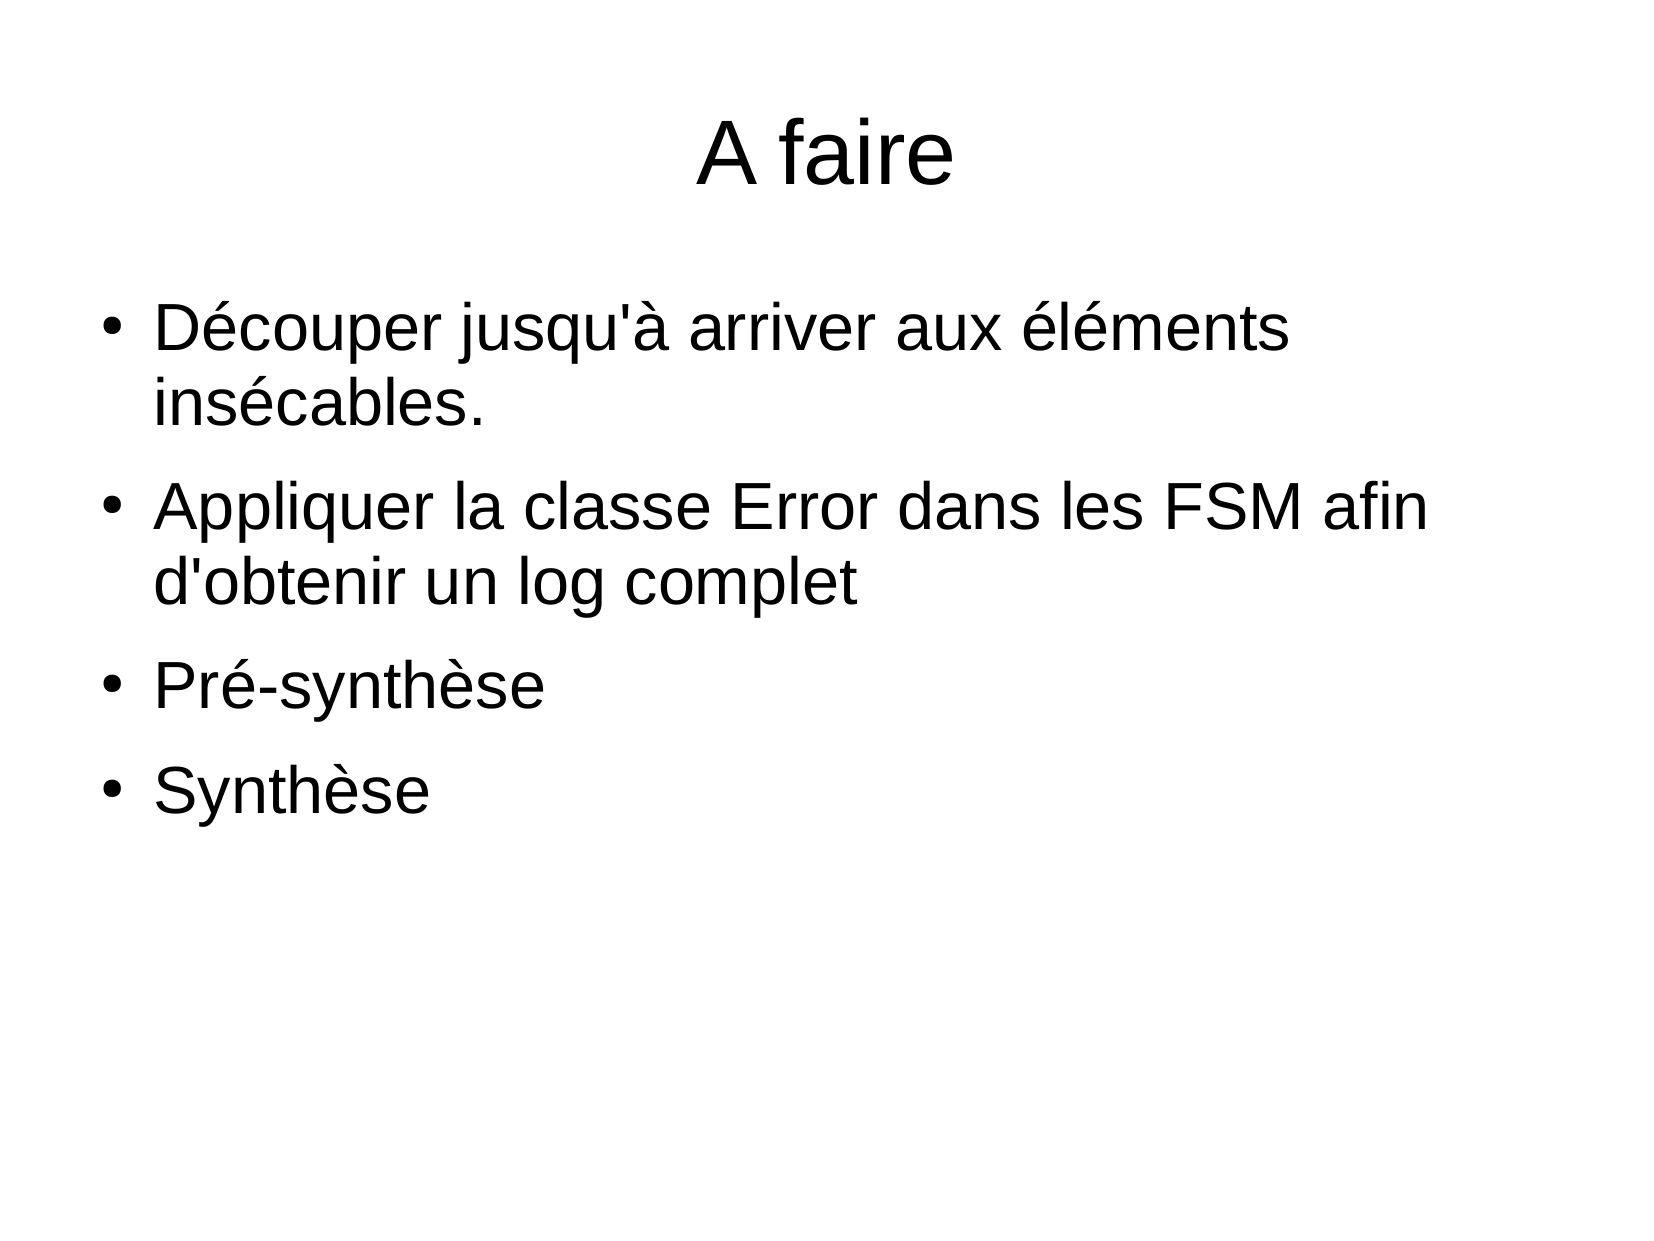

# A faire
Découper jusqu'à arriver aux éléments insécables.
Appliquer la classe Error dans les FSM afin d'obtenir un log complet
Pré-synthèse
Synthèse